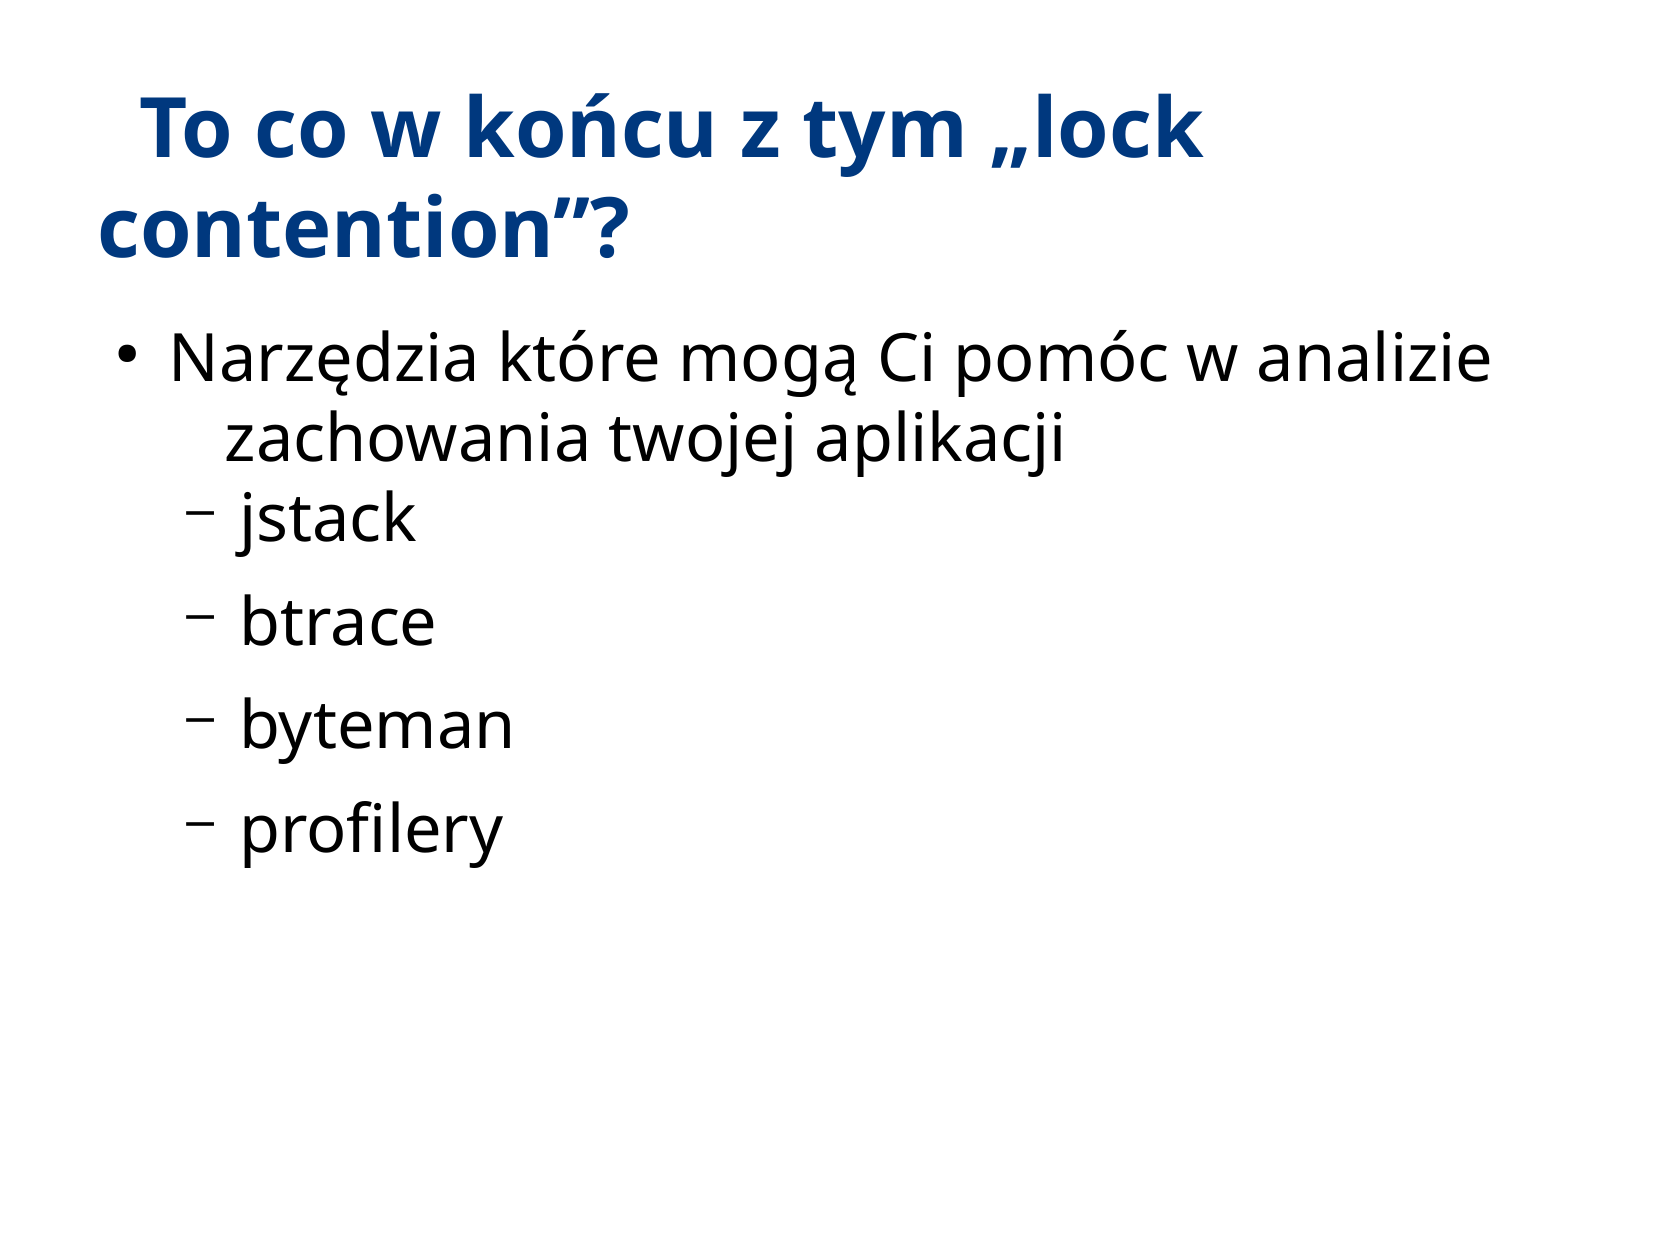

To co w końcu z tym „lock contention”?
# Narzędzia które mogą Ci pomóc w analizie zachowania twojej aplikacji
jstack
btrace
byteman
profilery